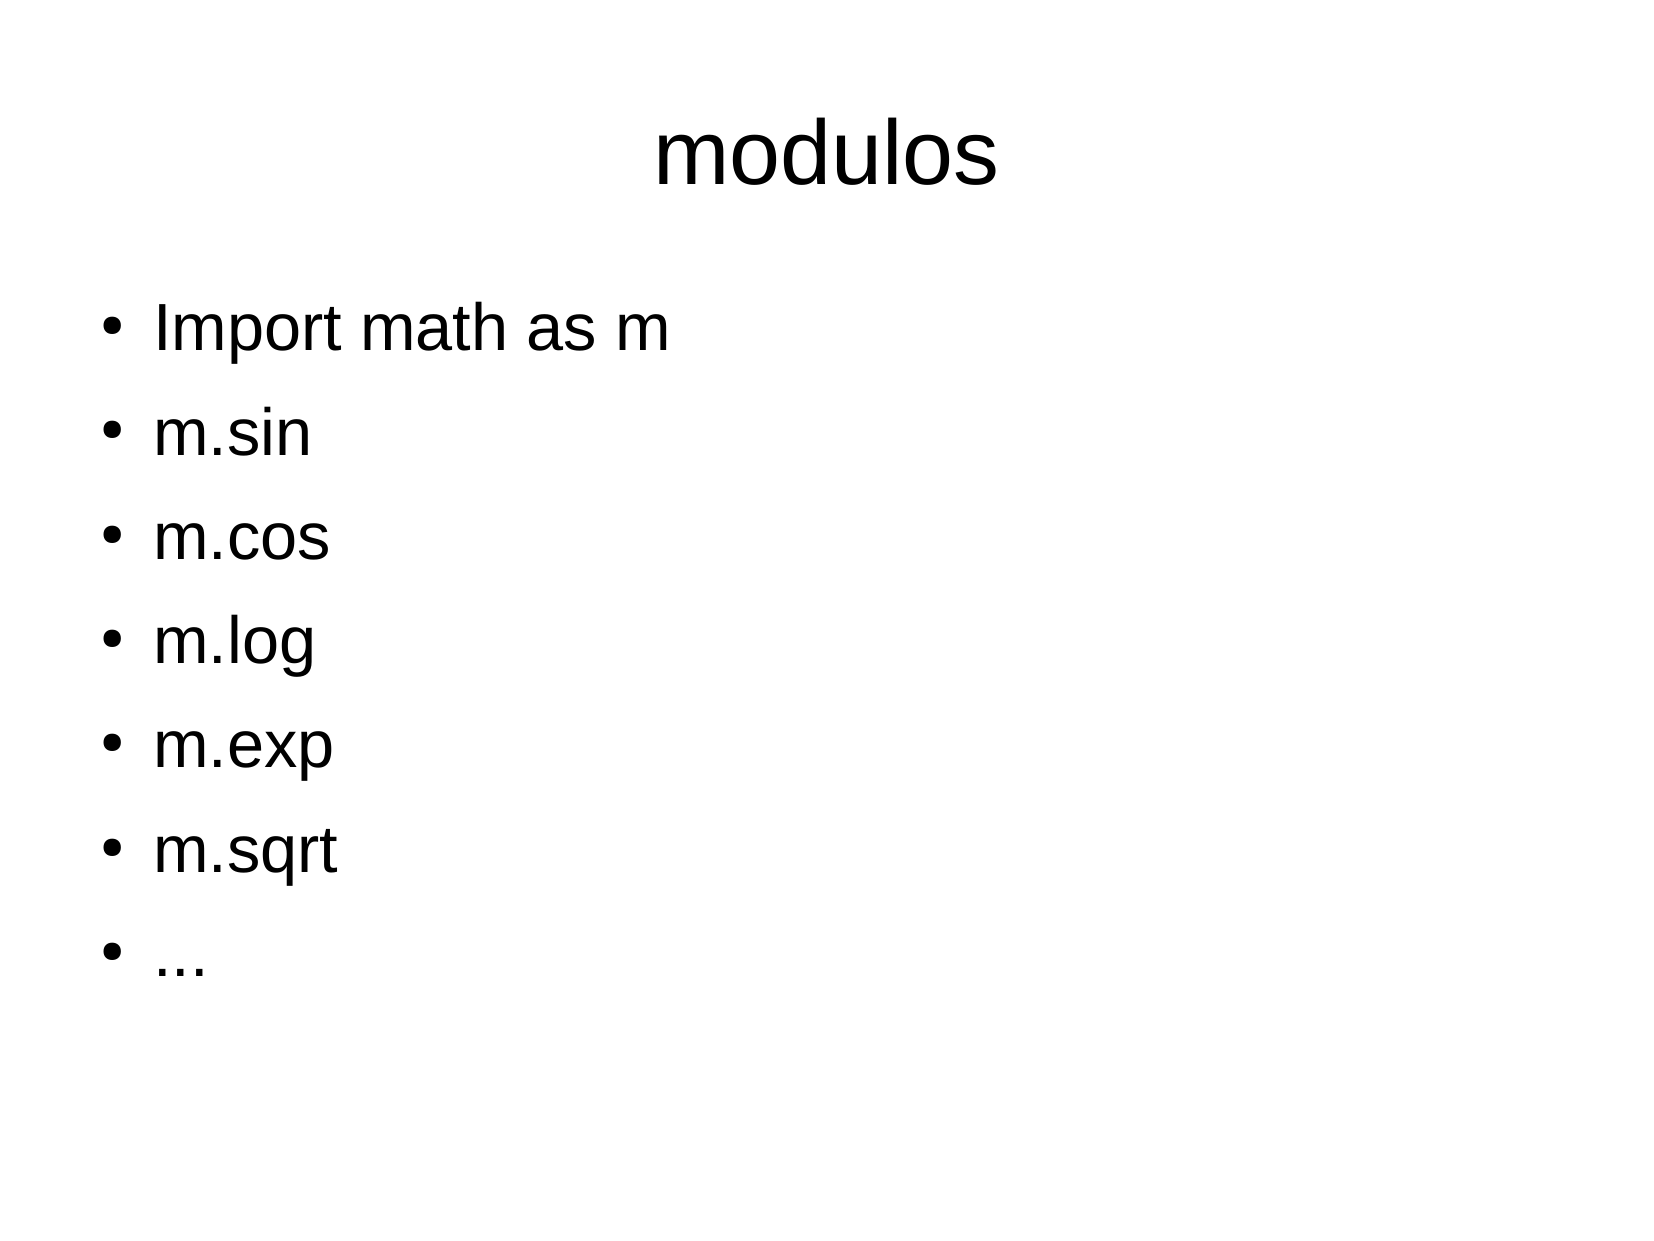

# modulos
Import math as m
m.sin
m.cos
m.log
m.exp
m.sqrt
...